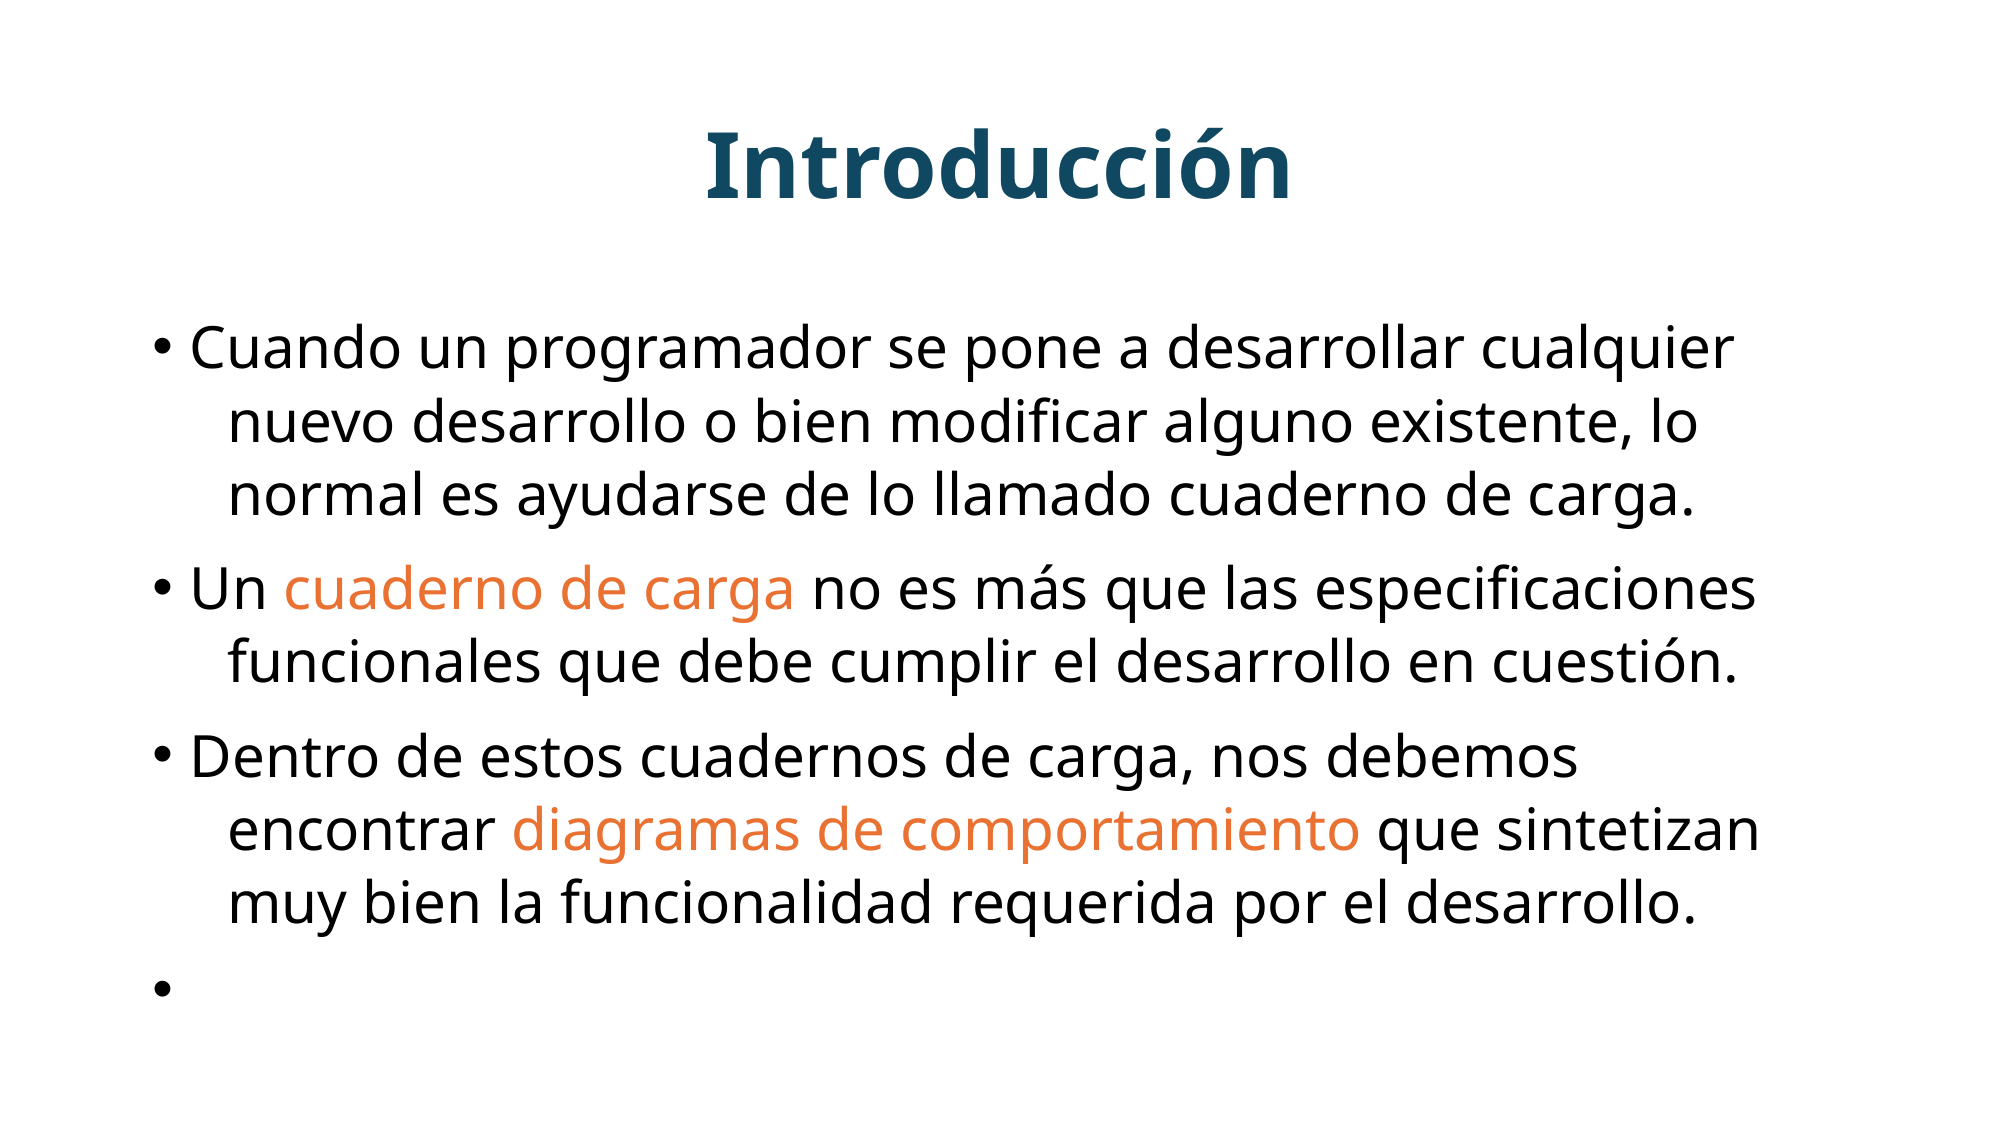

# Introducción
Cuando un programador se pone a desarrollar cualquier nuevo desarrollo o bien modificar alguno existente, lo normal es ayudarse de lo llamado cuaderno de carga.
Un cuaderno de carga no es más que las especificaciones funcionales que debe cumplir el desarrollo en cuestión.
Dentro de estos cuadernos de carga, nos debemos encontrar diagramas de comportamiento que sintetizan muy bien la funcionalidad requerida por el desarrollo.